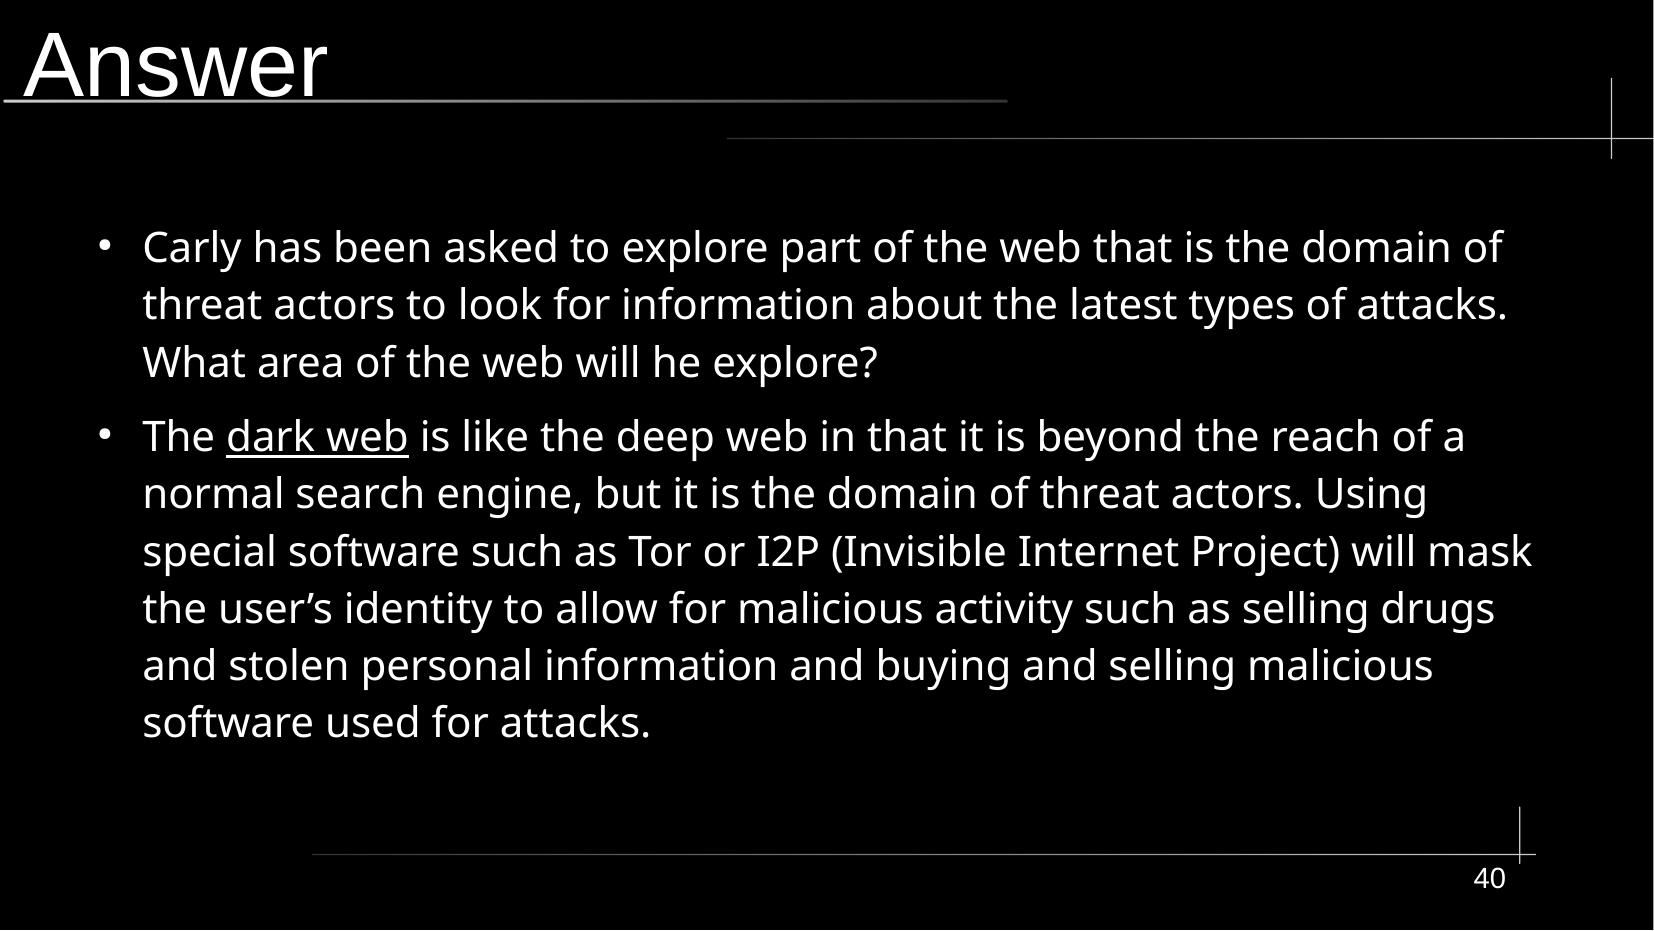

# Answer
Carly has been asked to explore part of the web that is the domain of threat actors to look for information about the latest types of attacks. What area of the web will he explore?
The dark web is like the deep web in that it is beyond the reach of a normal search engine, but it is the domain of threat actors. Using special software such as Tor or I2P (Invisible Internet Project) will mask the user’s identity to allow for malicious activity such as selling drugs and stolen personal information and buying and selling malicious software used for attacks.
40